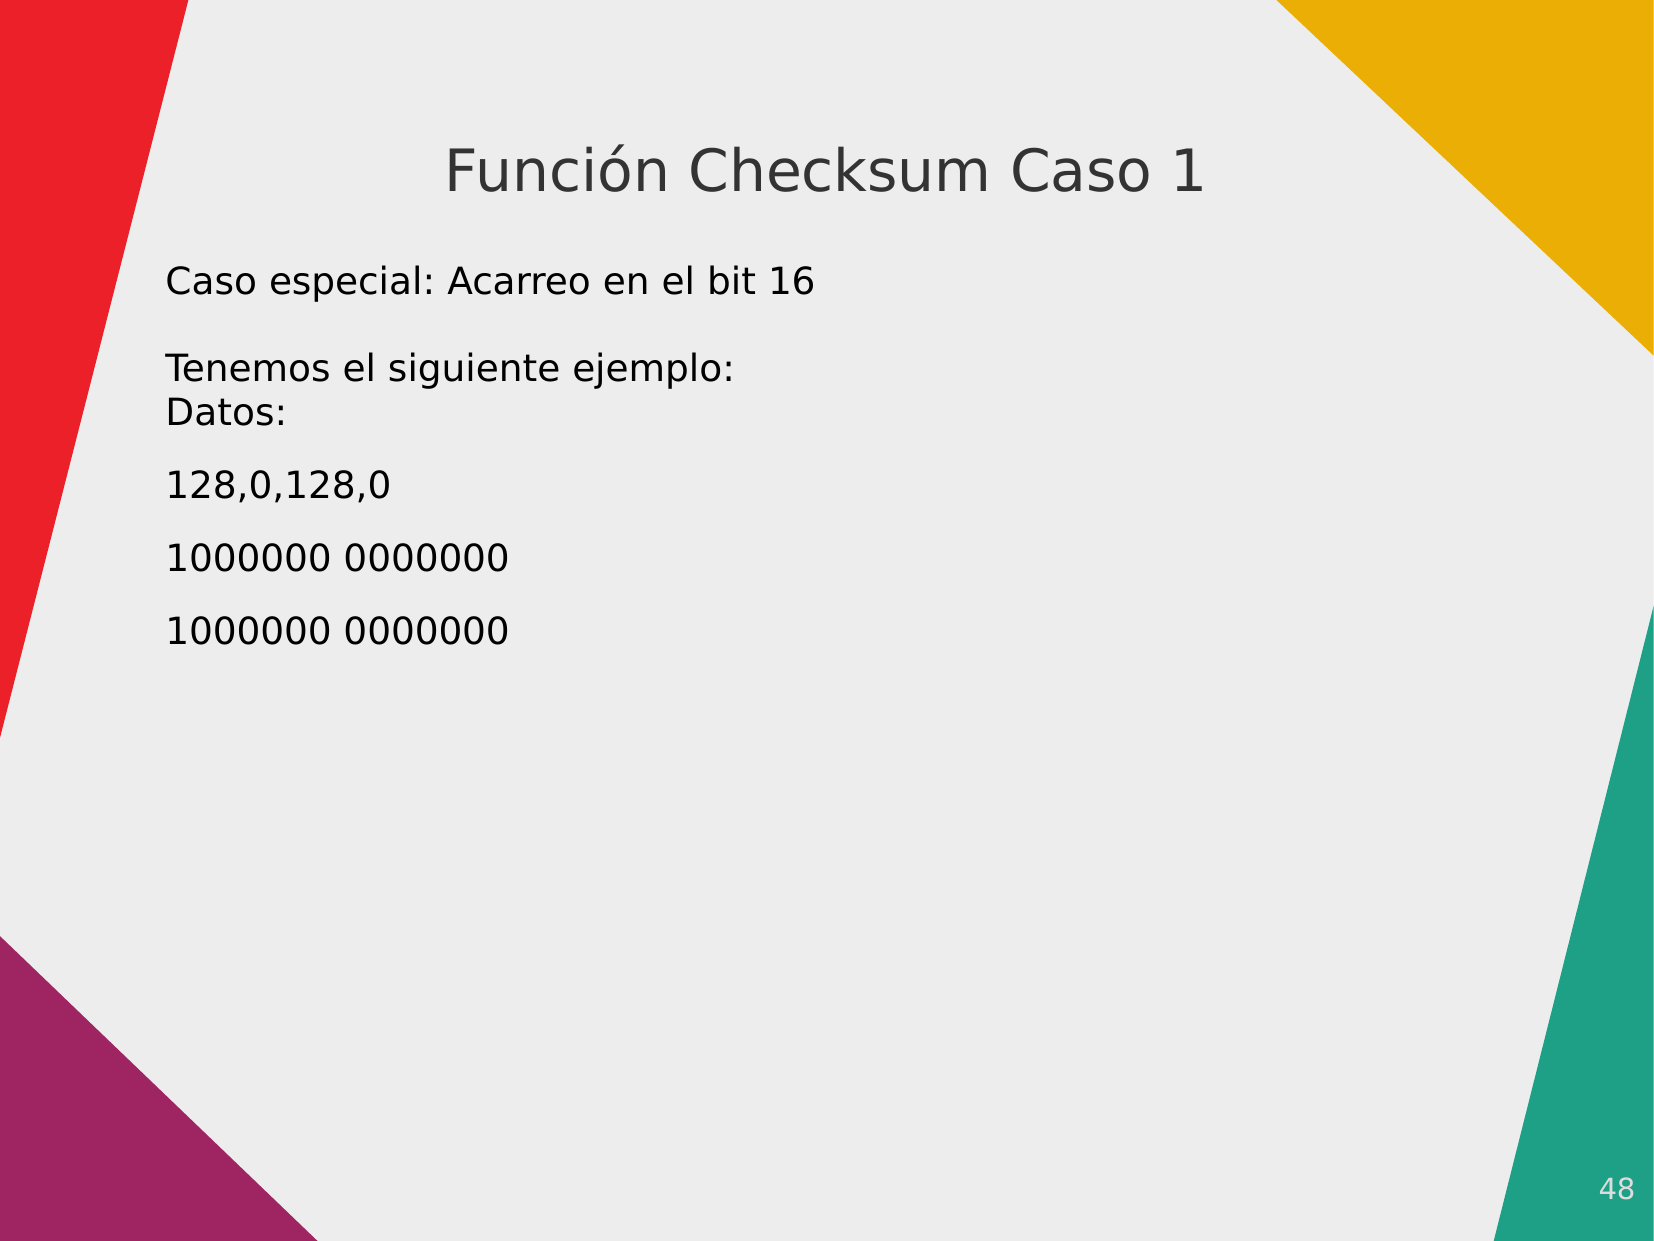

# Función Checksum Caso 1
Caso especial: Acarreo en el bit 16
Tenemos el siguiente ejemplo:
Datos:
128,0,128,0
1000000 0000000
1000000 0000000
48